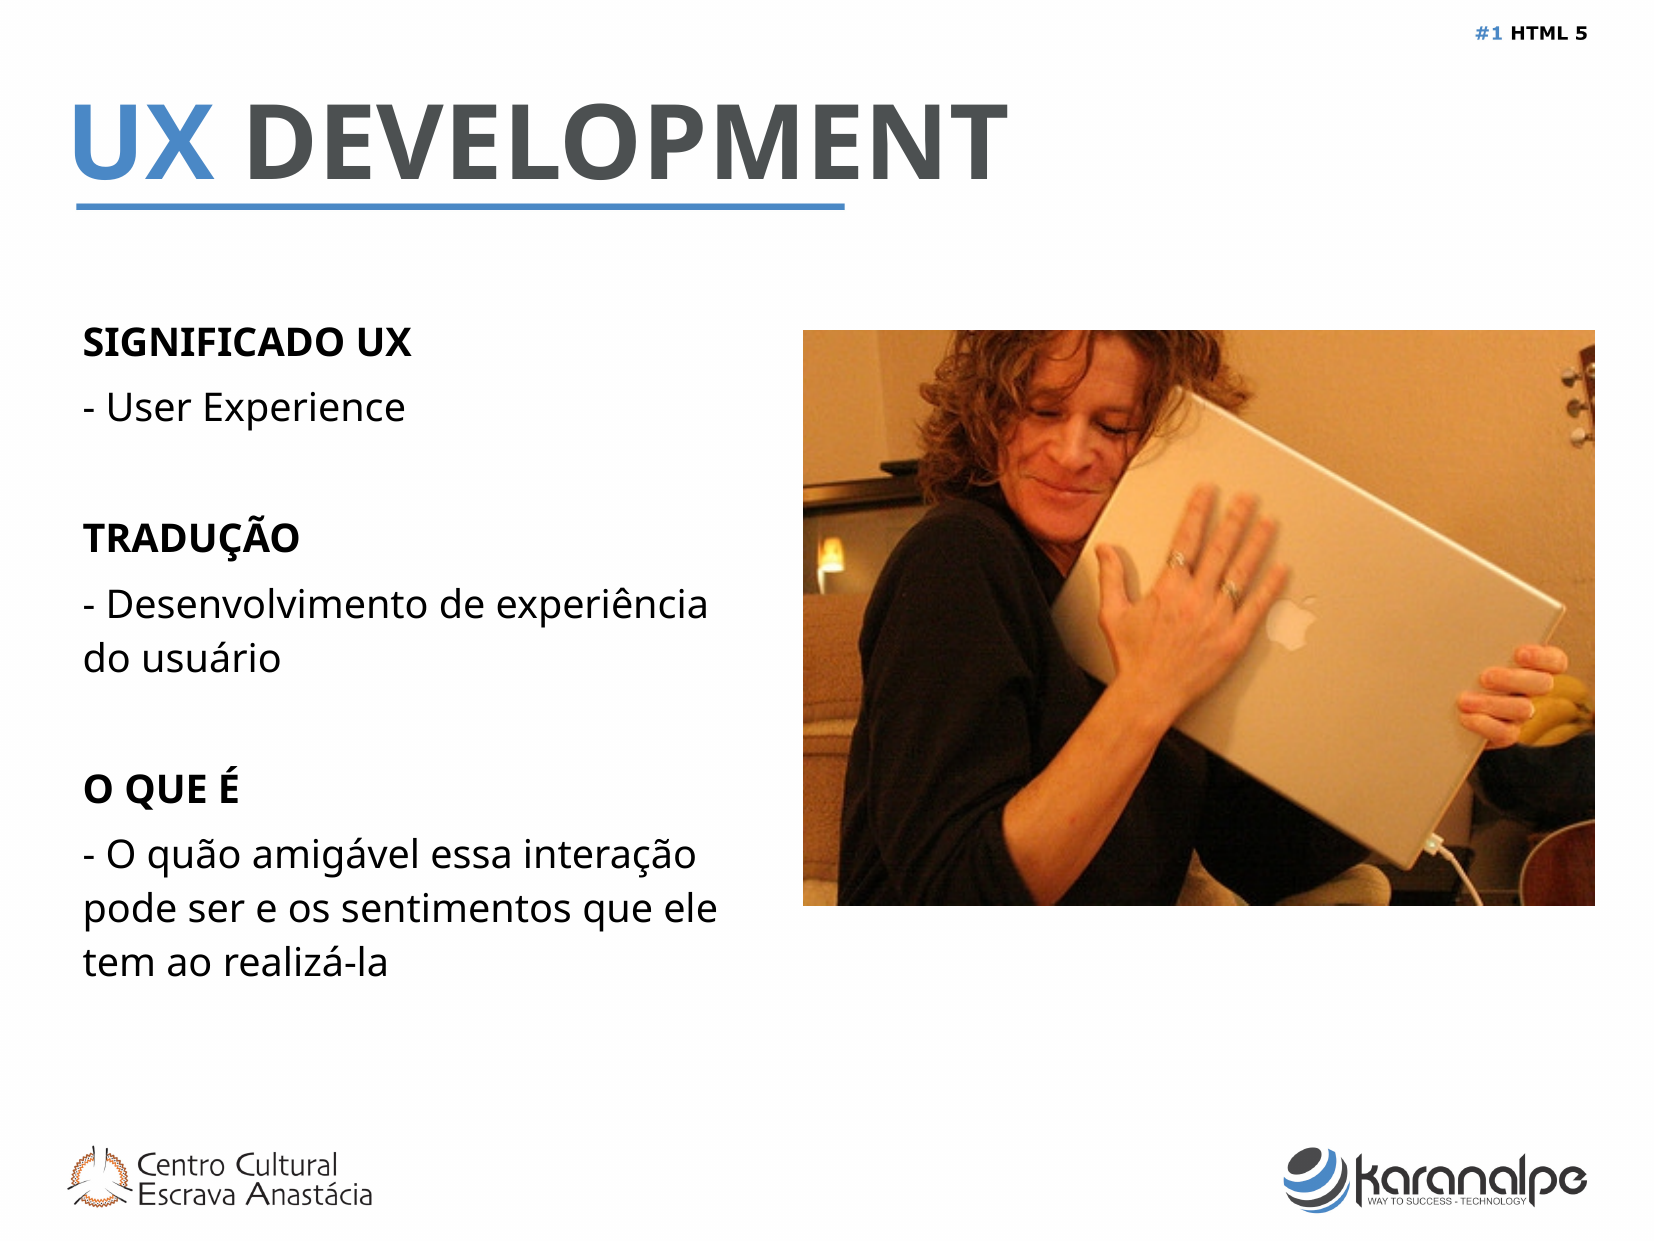

UX DEVELOPMENT
# SIGNIFICADO UX
- User Experience
TRADUÇÃO
- Desenvolvimento de experiência do usuário
O QUE É
- O quão amigável essa interação pode ser e os sentimentos que ele tem ao realizá-la